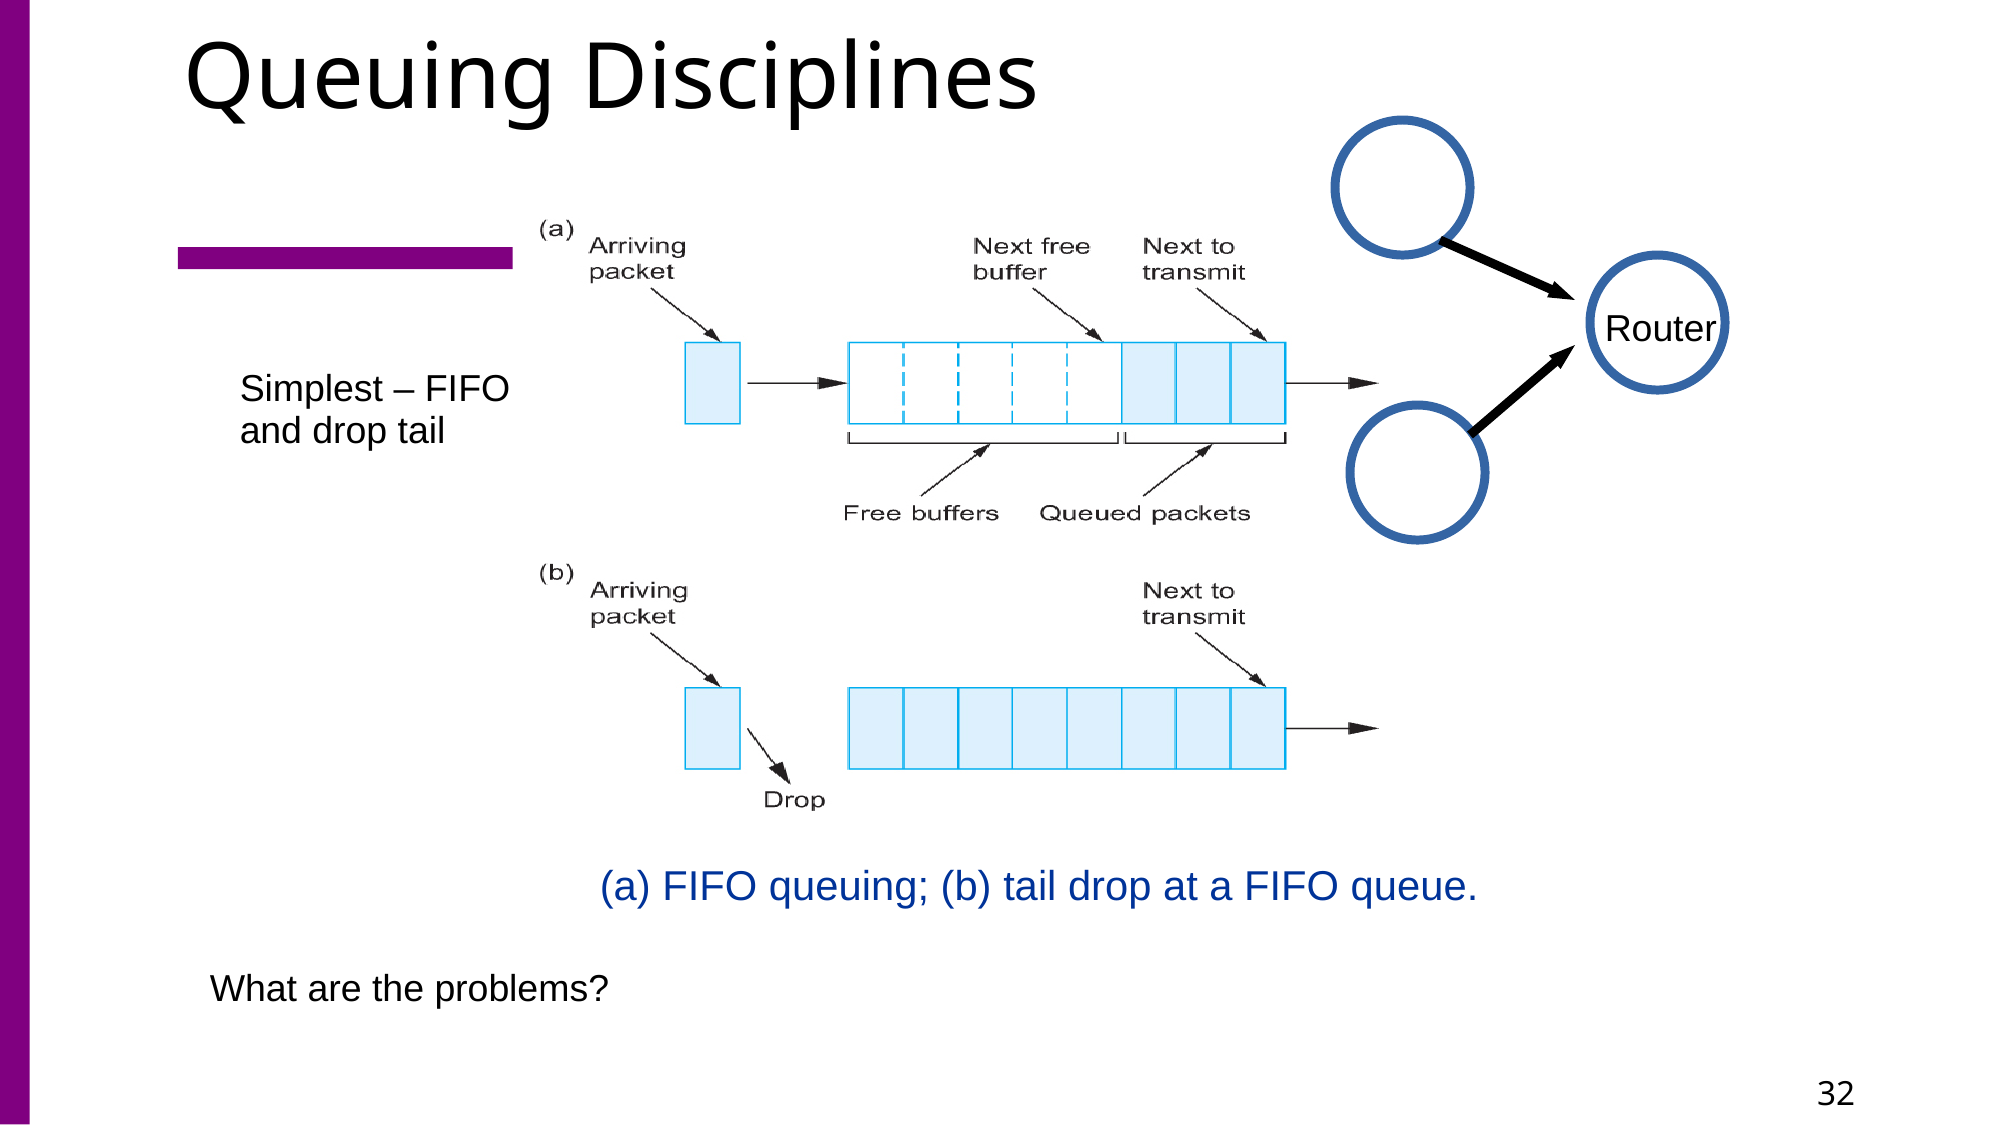

# Queuing Disciplines
Router
Simplest – FIFO
and drop tail
(a) FIFO queuing; (b) tail drop at a FIFO queue.
What are the problems?